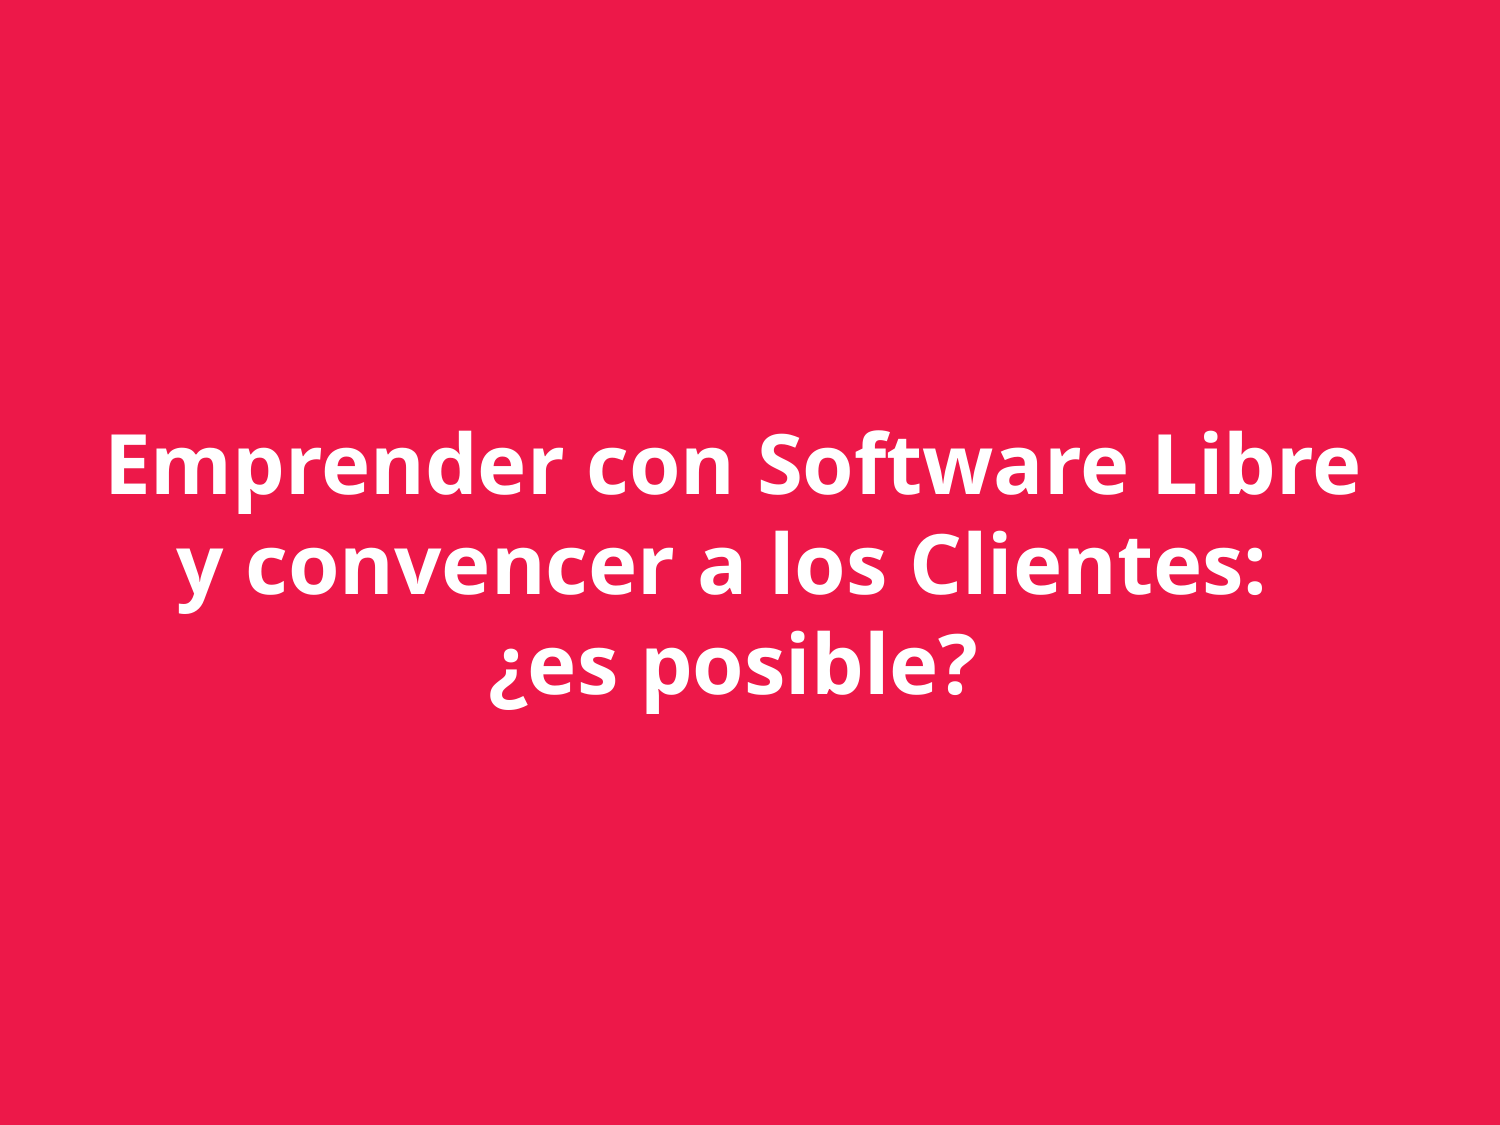

# Emprender con Software Libre y convencer a los Clientes: ¿es posible?